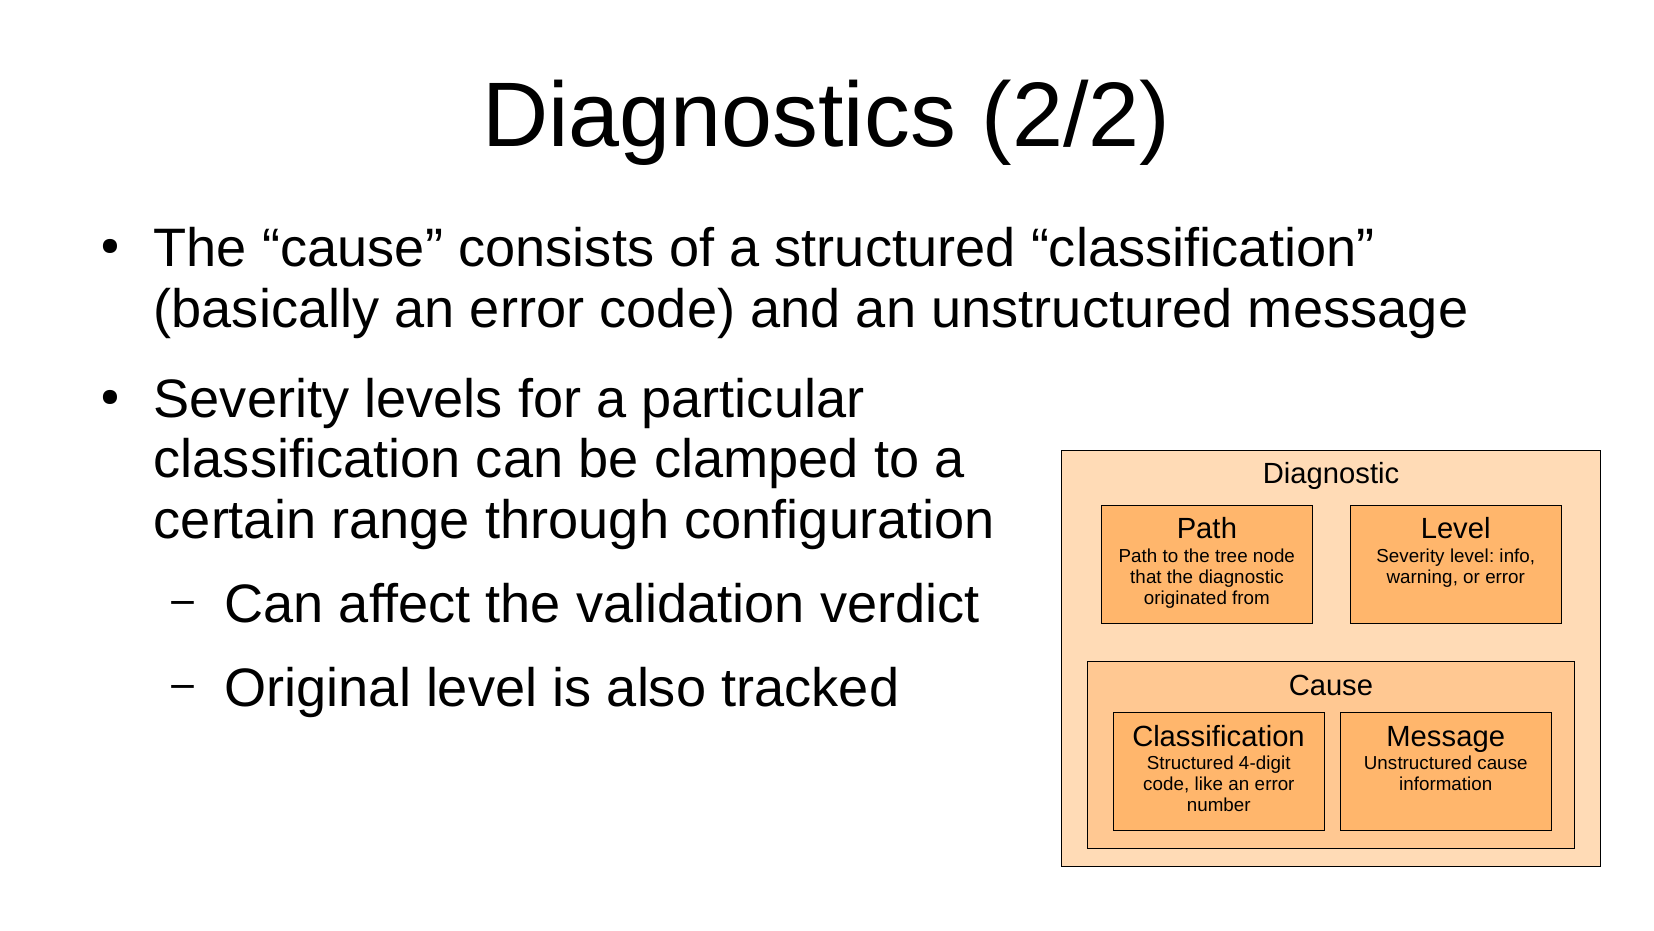

# Diagnostics (2/2)
The “cause” consists of a structured “classification” (basically an error code) and an unstructured message
Severity levels for a particular
classification can be clamped to a
certain range through configuration
Can affect the validation verdict
Original level is also tracked
Diagnostic
Path
Path to the tree node that the diagnostic originated from
Level
Severity level: info, warning, or error
Cause
Classification
Structured 4-digit code, like an error number
Message
Unstructured cause information